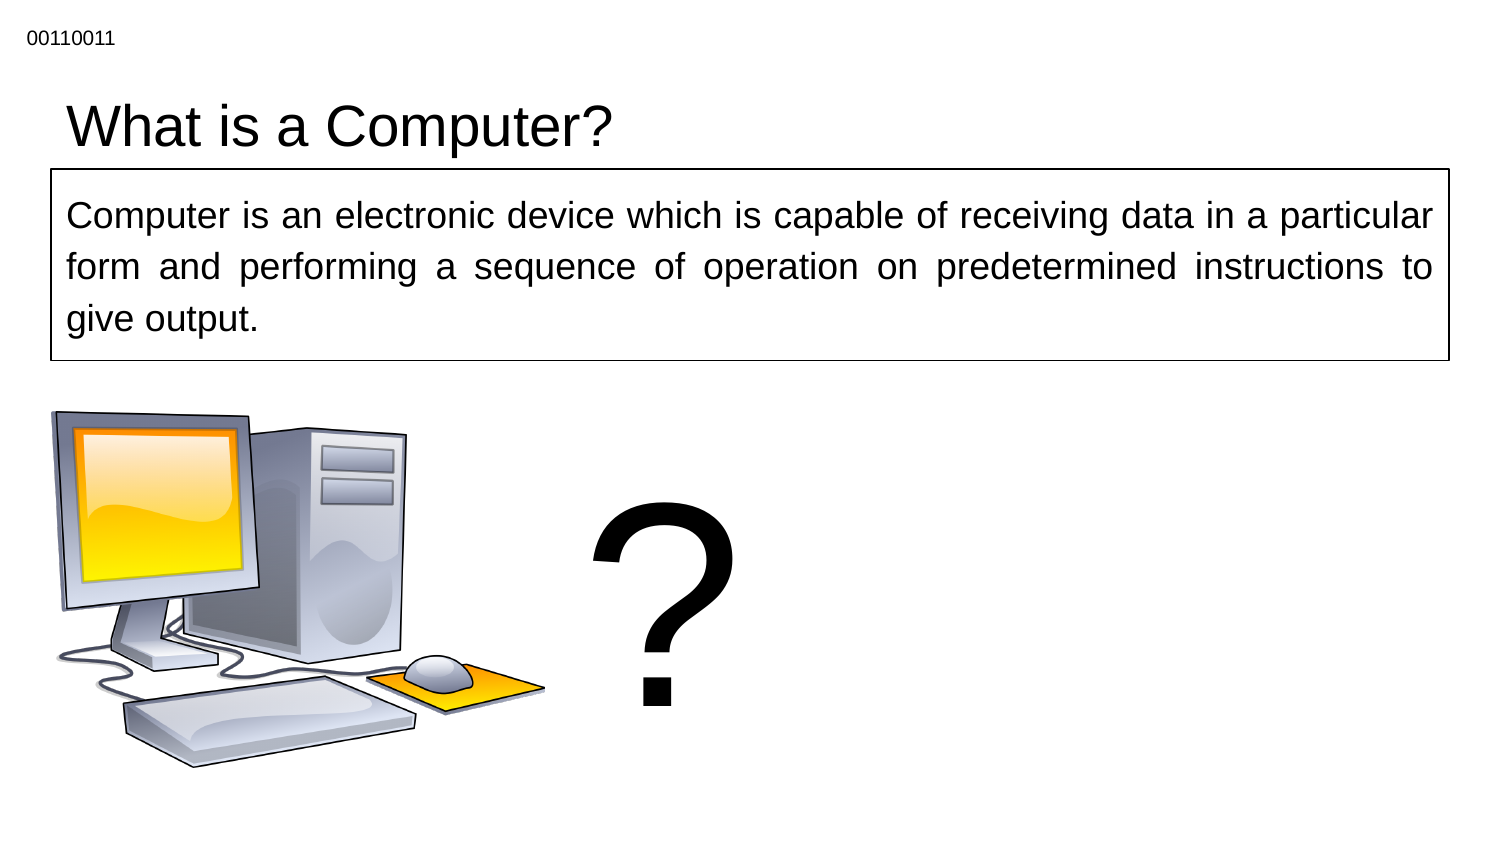

00110011
# What is a Computer?
Computer is an electronic device which is capable of receiving data in a particular form and performing a sequence of operation on predetermined instructions to give output.
?